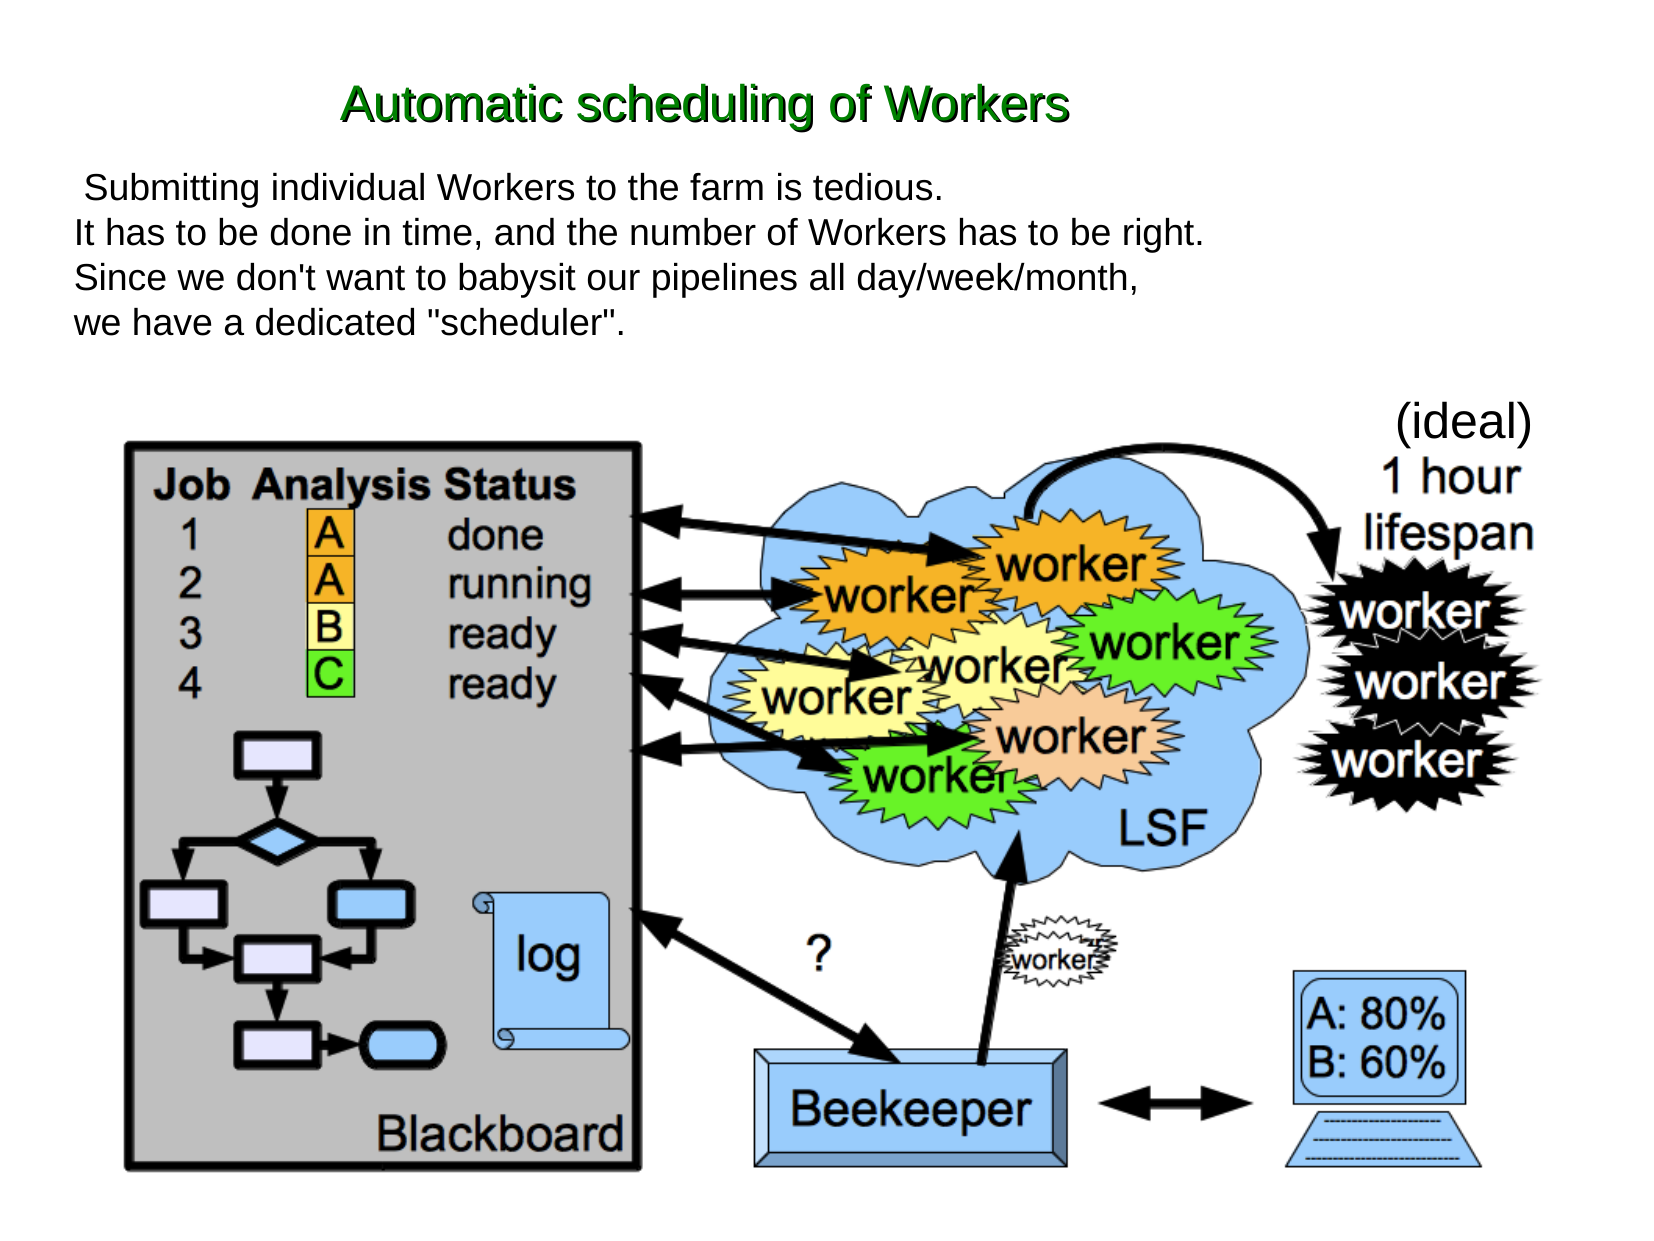

Automatic scheduling of Workers
Submitting individual Workers to the farm is tedious.
It has to be done in time, and the number of Workers has to be right.
Since we don't want to babysit our pipelines all day/week/month,
we have a dedicated "scheduler".
(ideal)